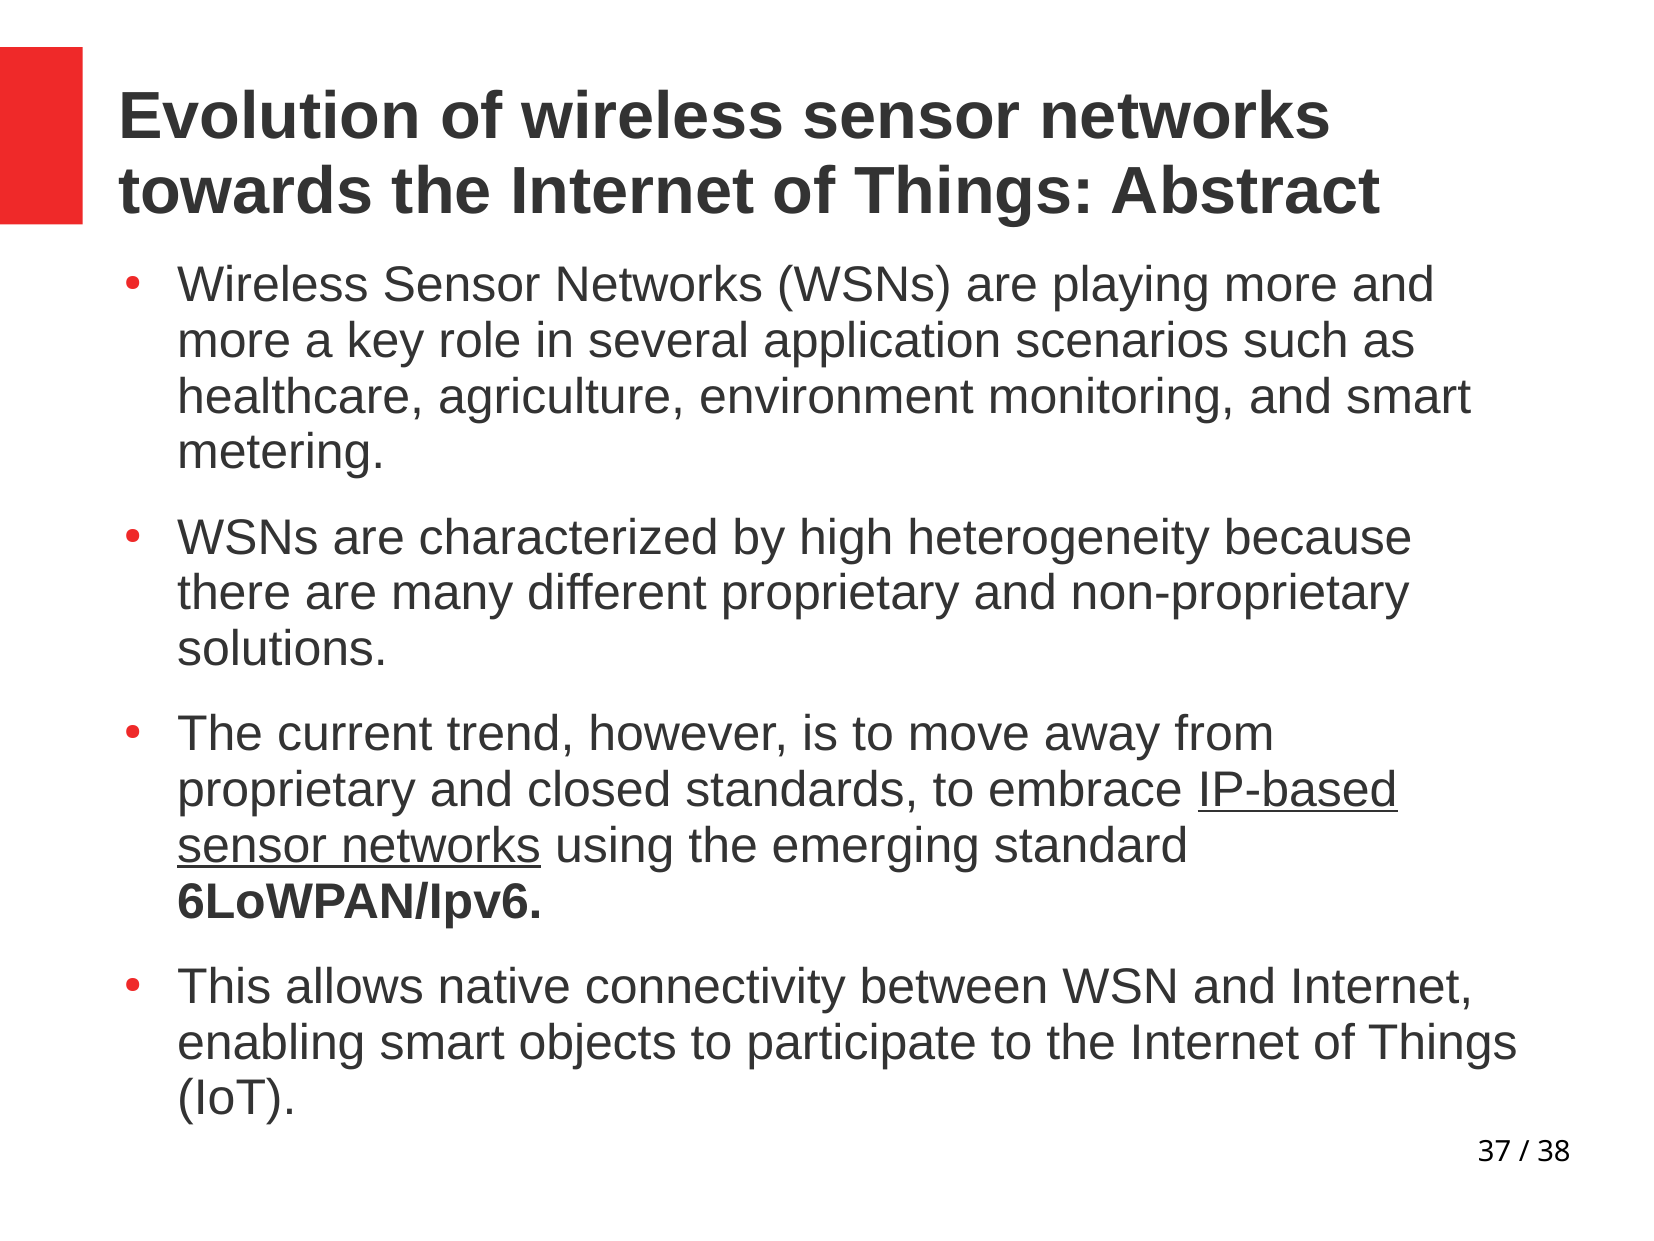

# Evolution of wireless sensor networks towards the Internet of Things: Abstract
Wireless Sensor Networks (WSNs) are playing more and more a key role in several application scenarios such as healthcare, agriculture, environment monitoring, and smart metering.
WSNs are characterized by high heterogeneity because there are many different proprietary and non-proprietary solutions.
The current trend, however, is to move away from proprietary and closed standards, to embrace IP-based sensor networks using the emerging standard 6LoWPAN/Ipv6.
This allows native connectivity between WSN and Internet, enabling smart objects to participate to the Internet of Things (IoT).
37